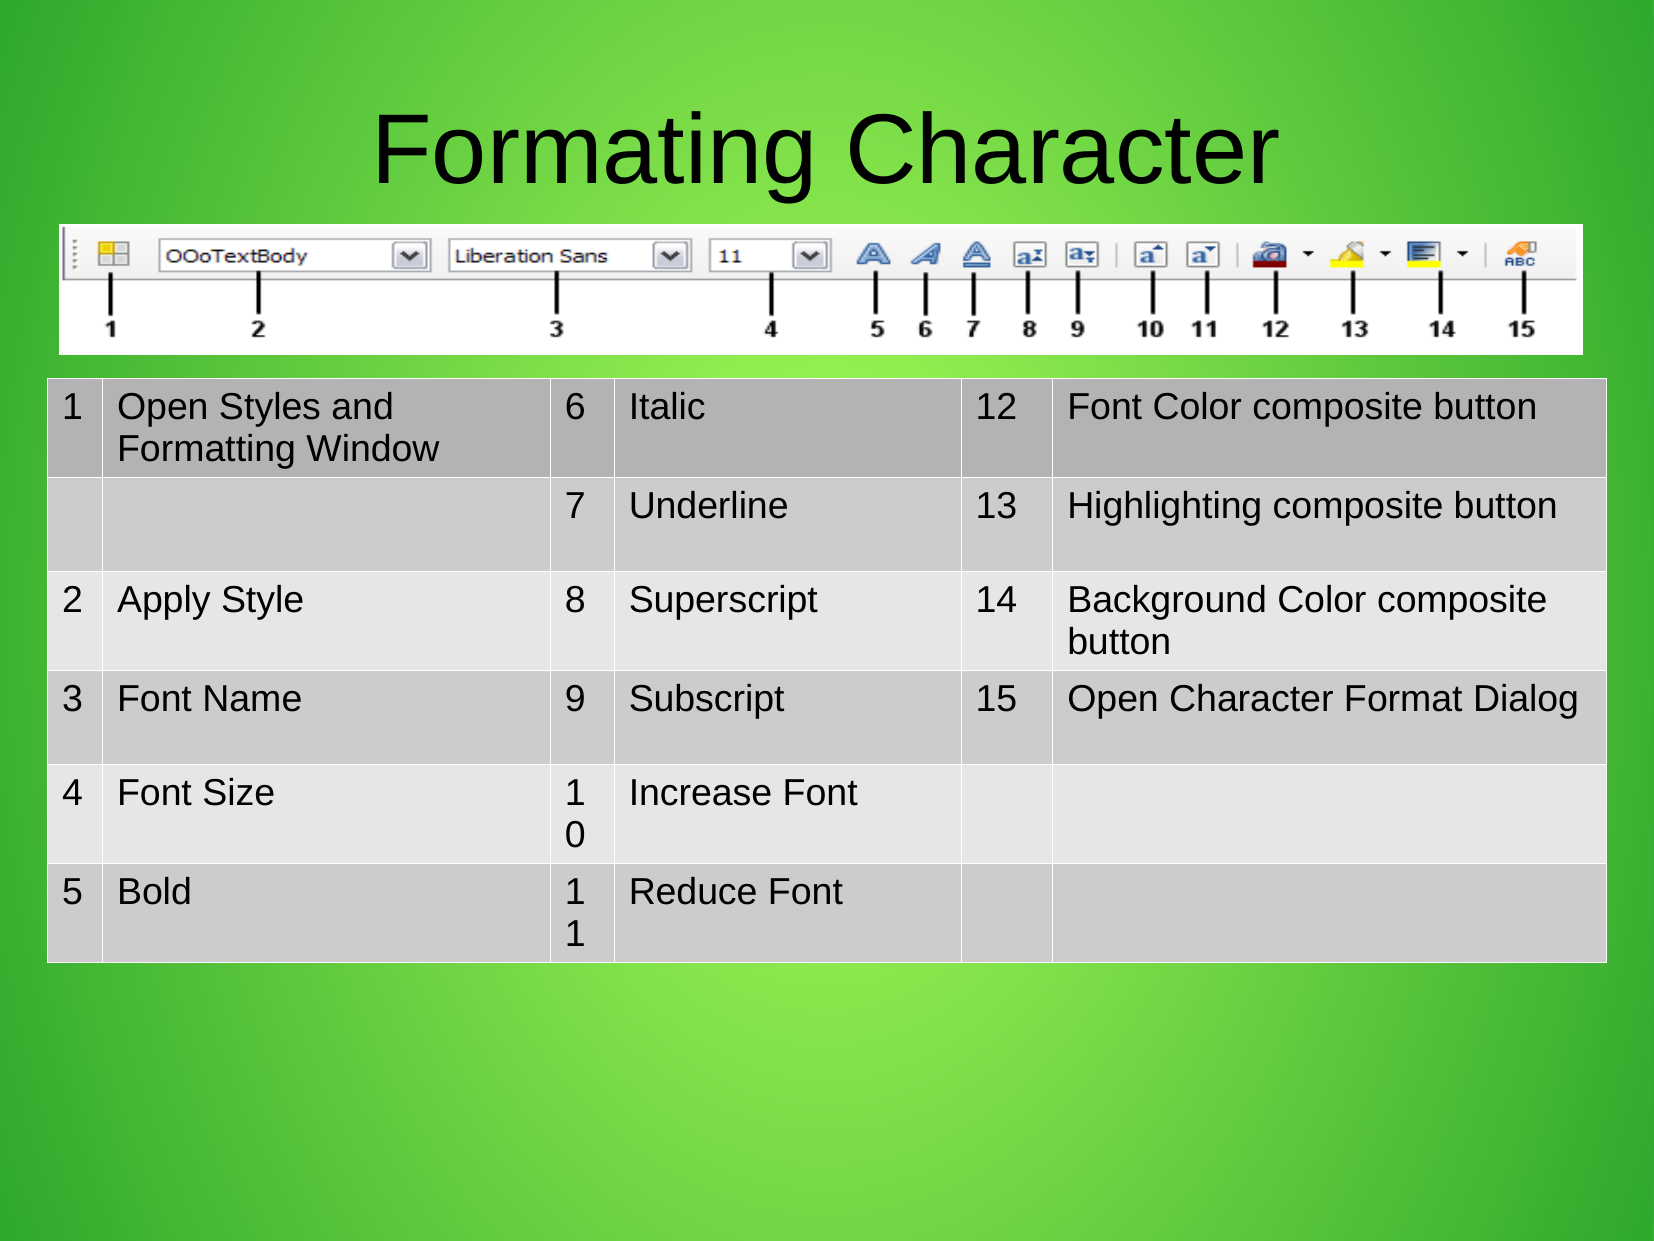

# Formating Character
| 1 | Open Styles and Formatting Window | 6 | Italic | 12 | Font Color composite button |
| --- | --- | --- | --- | --- | --- |
| | | 7 | Underline | 13 | Highlighting composite button |
| 2 | Apply Style | 8 | Superscript | 14 | Background Color composite button |
| 3 | Font Name | 9 | Subscript | 15 | Open Character Format Dialog |
| 4 | Font Size | 10 | Increase Font | | |
| 5 | Bold | 11 | Reduce Font | | |